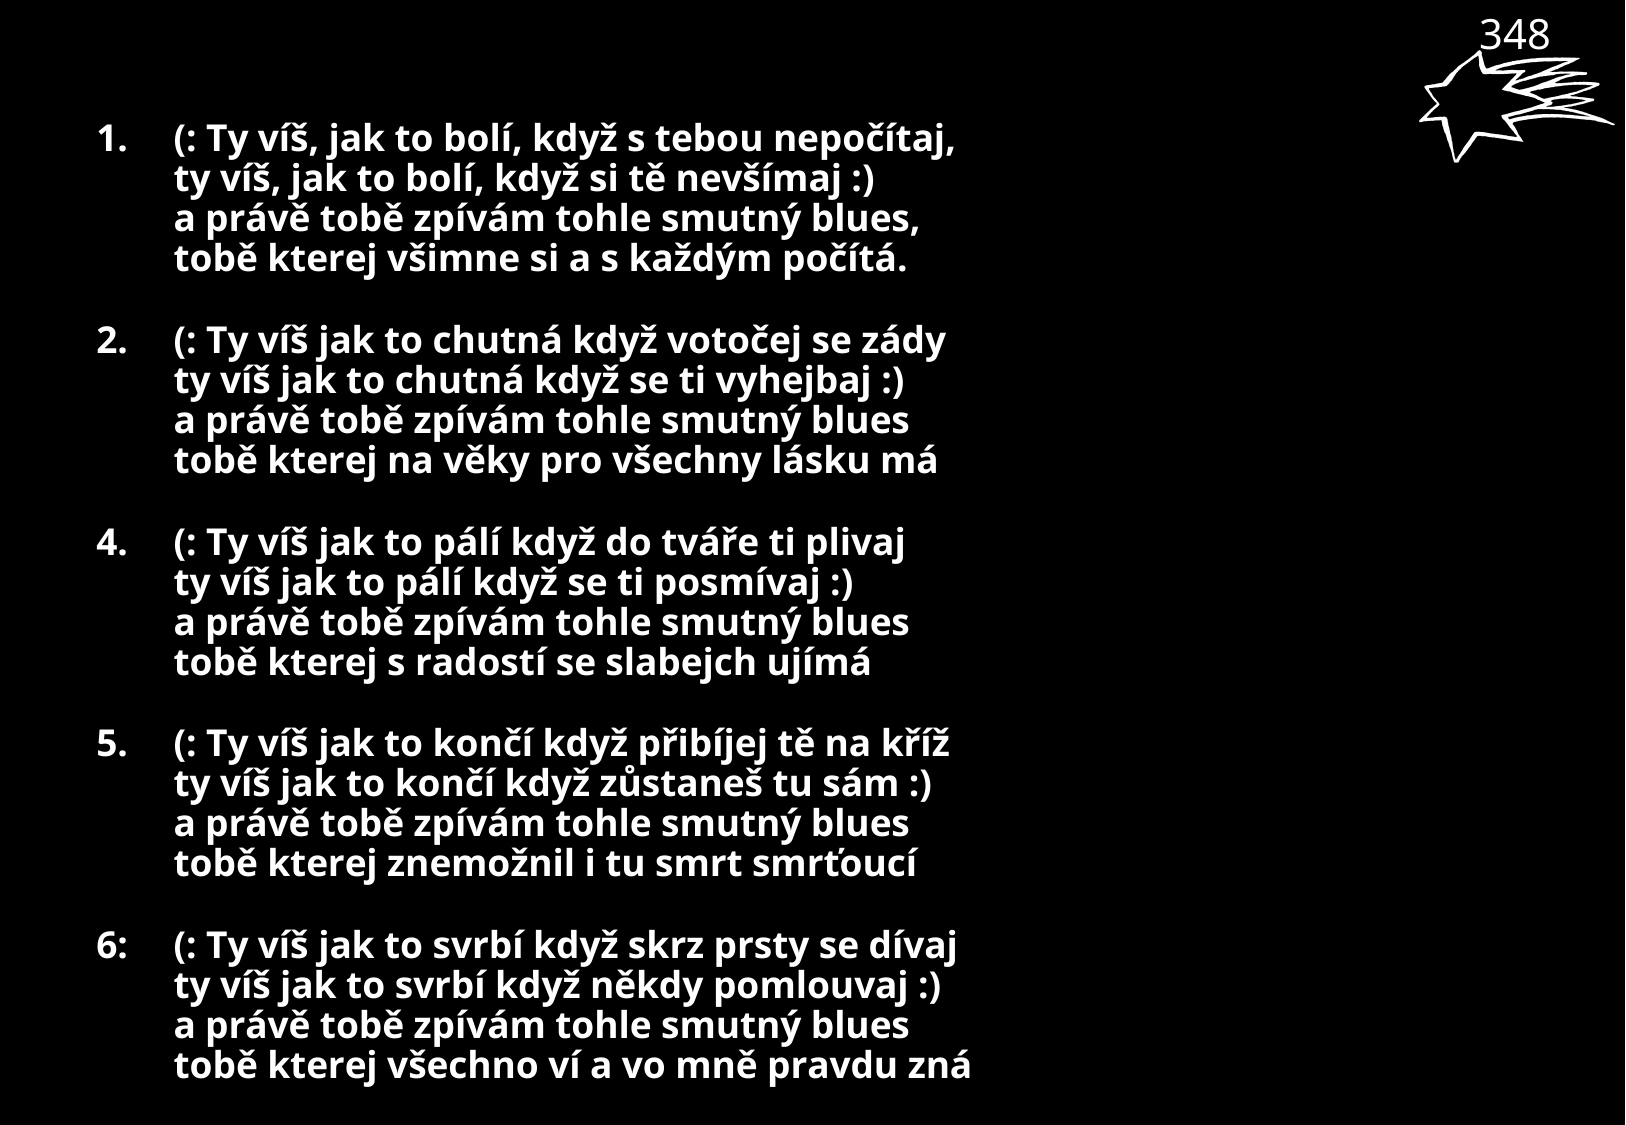

348
# 1. 	(: Ty víš, jak to bolí, když s tebou nepočítaj, ty víš, jak to bolí, když si tě nevšímaj :) a právě tobě zpívám tohle smutný blues, tobě kterej všimne si a s každým počítá.
2.	(: Ty víš jak to chutná když votočej se zády
ty víš jak to chutná když se ti vyhejbaj :)
a právě tobě zpívám tohle smutný blues
tobě kterej na věky pro všechny lásku má
4.	(: Ty víš jak to pálí když do tváře ti plivaj
ty víš jak to pálí když se ti posmívaj :)
a právě tobě zpívám tohle smutný blues
tobě kterej s radostí se slabejch ujímá
5.	(: Ty víš jak to končí když přibíjej tě na kříž
ty víš jak to končí když zůstaneš tu sám :)
a právě tobě zpívám tohle smutný blues
tobě kterej znemožnil i tu smrt smrťoucí
6: 	(: Ty víš jak to svrbí když skrz prsty se dívaj
ty víš jak to svrbí když někdy pomlouvaj :)
a právě tobě zpívám tohle smutný blues
tobě kterej všechno ví a vo mně pravdu zná